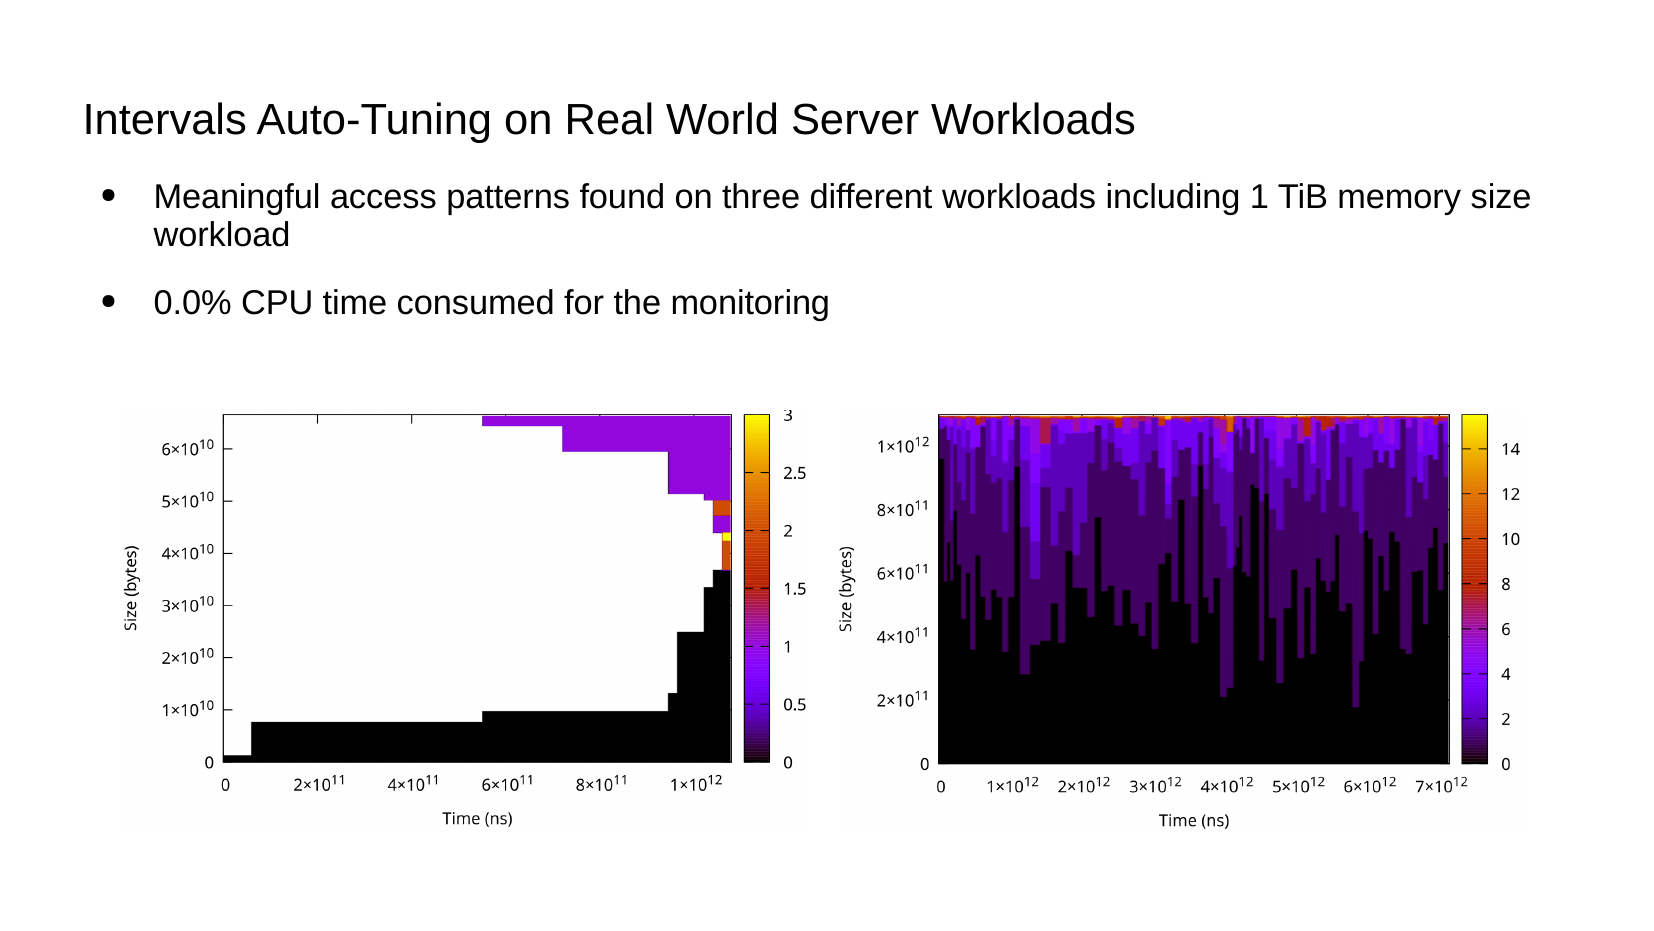

# Intervals Auto-Tuning on Real World Server Workloads
Meaningful access patterns found on three different workloads including 1 TiB memory size workload
0.0% CPU time consumed for the monitoring